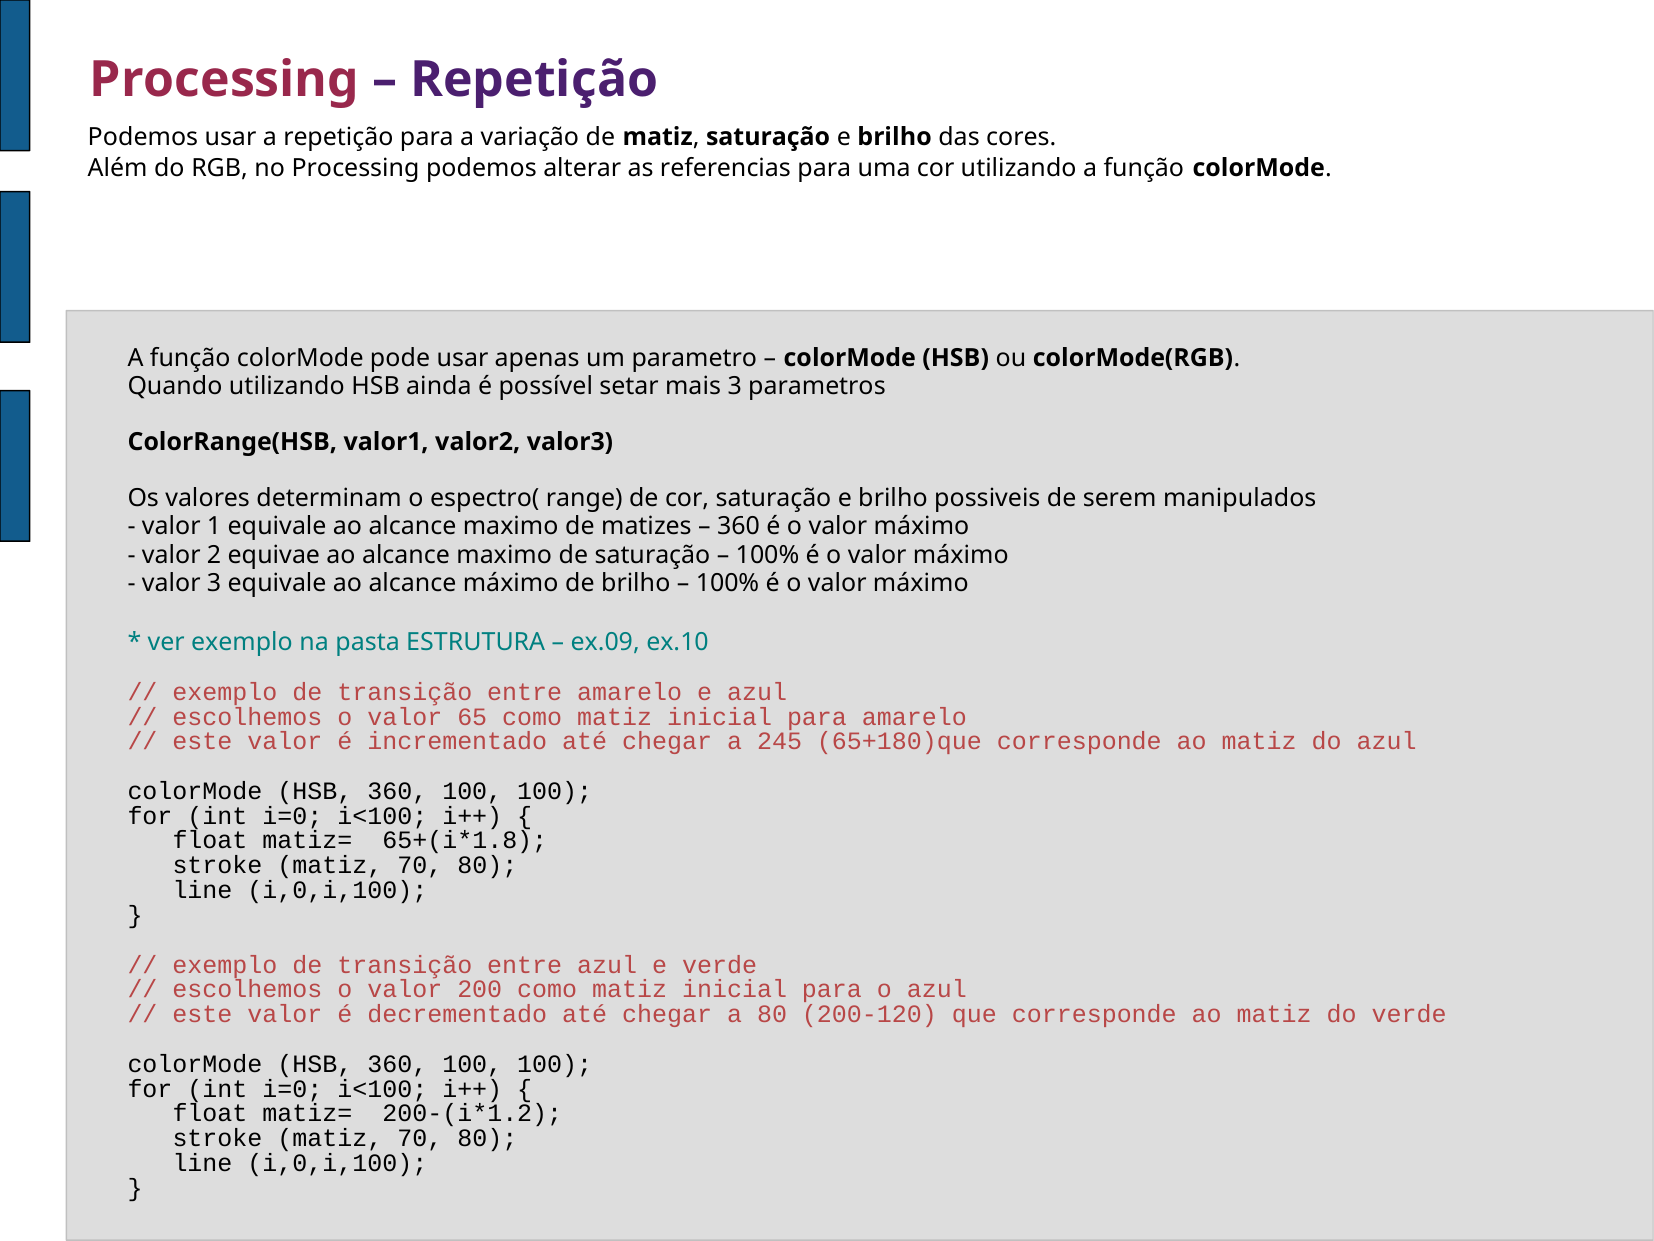

Processing – Repetição
Podemos usar a repetição para a variação de matiz, saturação e brilho das cores.
Além do RGB, no Processing podemos alterar as referencias para uma cor utilizando a função colorMode.
A função colorMode pode usar apenas um parametro – colorMode (HSB) ou colorMode(RGB).
Quando utilizando HSB ainda é possível setar mais 3 parametros
ColorRange(HSB, valor1, valor2, valor3)
Os valores determinam o espectro( range) de cor, saturação e brilho possiveis de serem manipulados
- valor 1 equivale ao alcance maximo de matizes – 360 é o valor máximo
- valor 2 equivae ao alcance maximo de saturação – 100% é o valor máximo
- valor 3 equivale ao alcance máximo de brilho – 100% é o valor máximo
* ver exemplo na pasta ESTRUTURA – ex.09, ex.10
// exemplo de transição entre amarelo e azul
// escolhemos o valor 65 como matiz inicial para amarelo
// este valor é incrementado até chegar a 245 (65+180)que corresponde ao matiz do azul
colorMode (HSB, 360, 100, 100);
for (int i=0; i<100; i++) {
 float matiz= 65+(i*1.8);
 stroke (matiz, 70, 80);
 line (i,0,i,100);
}
// exemplo de transição entre azul e verde
// escolhemos o valor 200 como matiz inicial para o azul
// este valor é decrementado até chegar a 80 (200-120) que corresponde ao matiz do verde
colorMode (HSB, 360, 100, 100);
for (int i=0; i<100; i++) {
 float matiz= 200-(i*1.2);
 stroke (matiz, 70, 80);
 line (i,0,i,100);
}